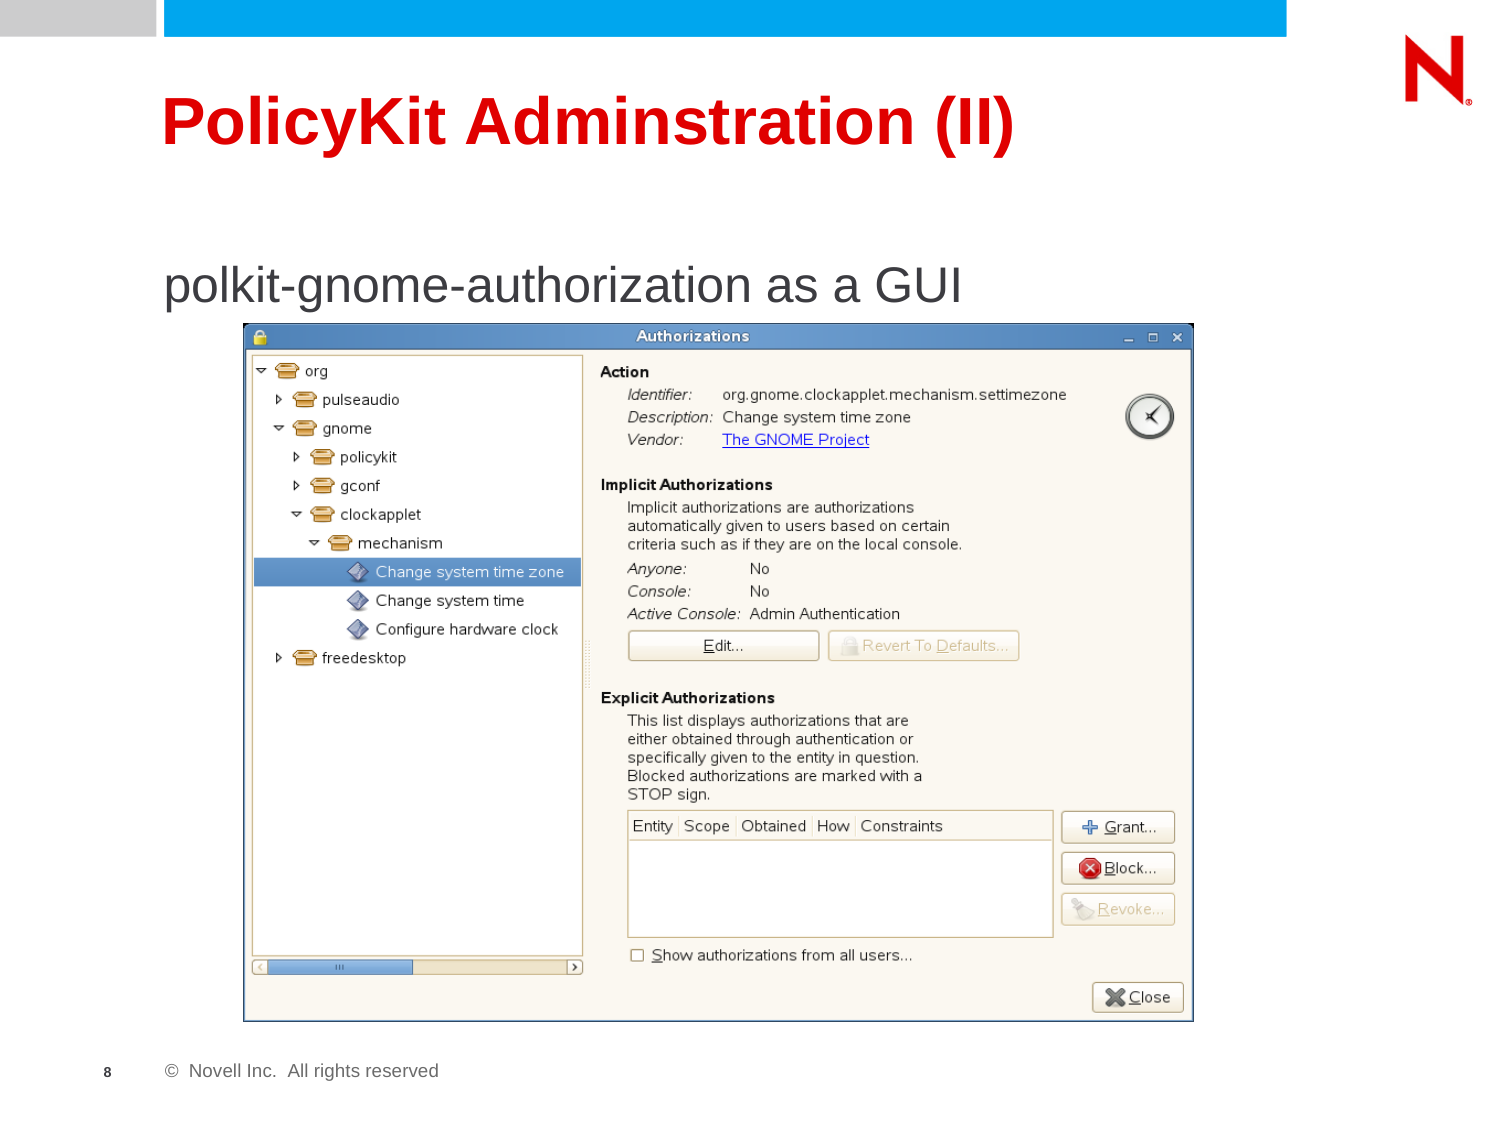

# PolicyKit Adminstration (II)
polkit-gnome-authorization as a GUI